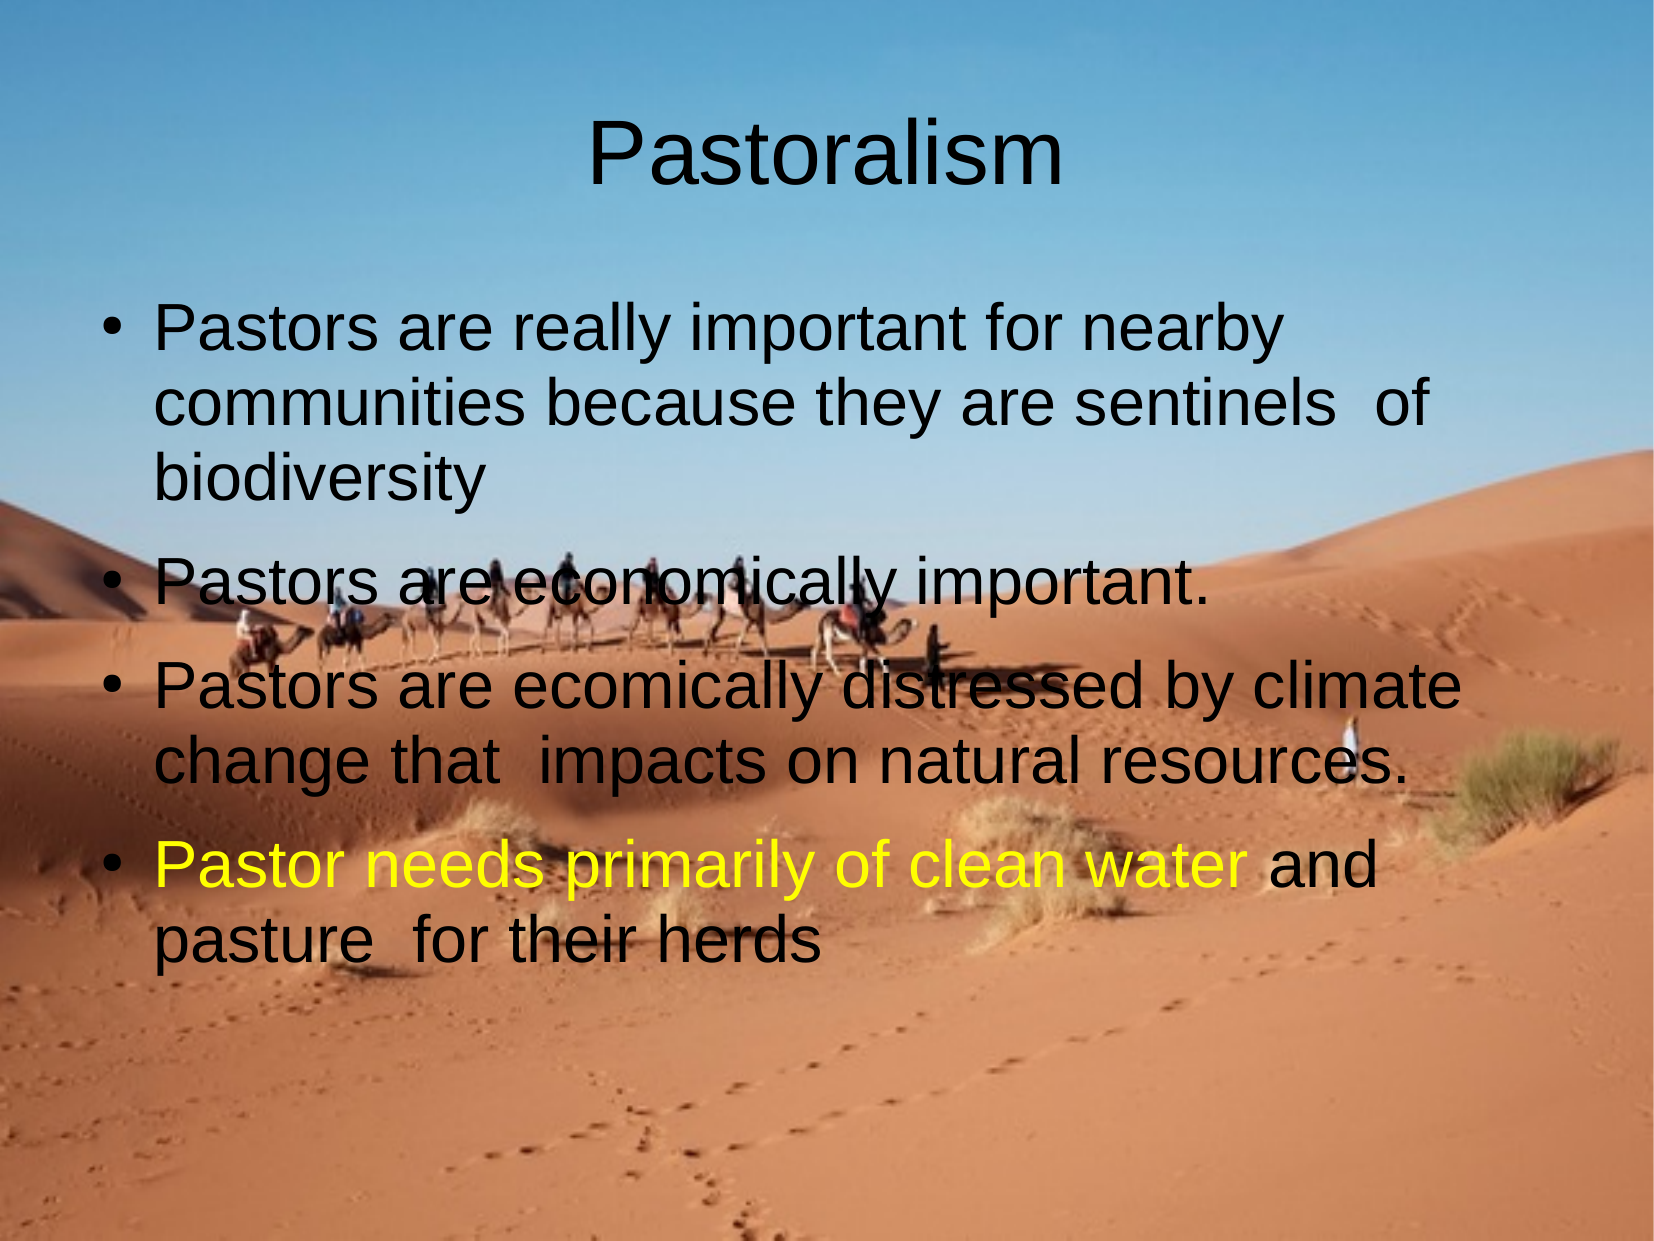

# Pastoralism
Pastors are really important for nearby communities because they are sentinels of biodiversity
Pastors are economically important.
Pastors are ecomically distressed by climate change that impacts on natural resources.
Pastor needs primarily of clean water and pasture for their herds